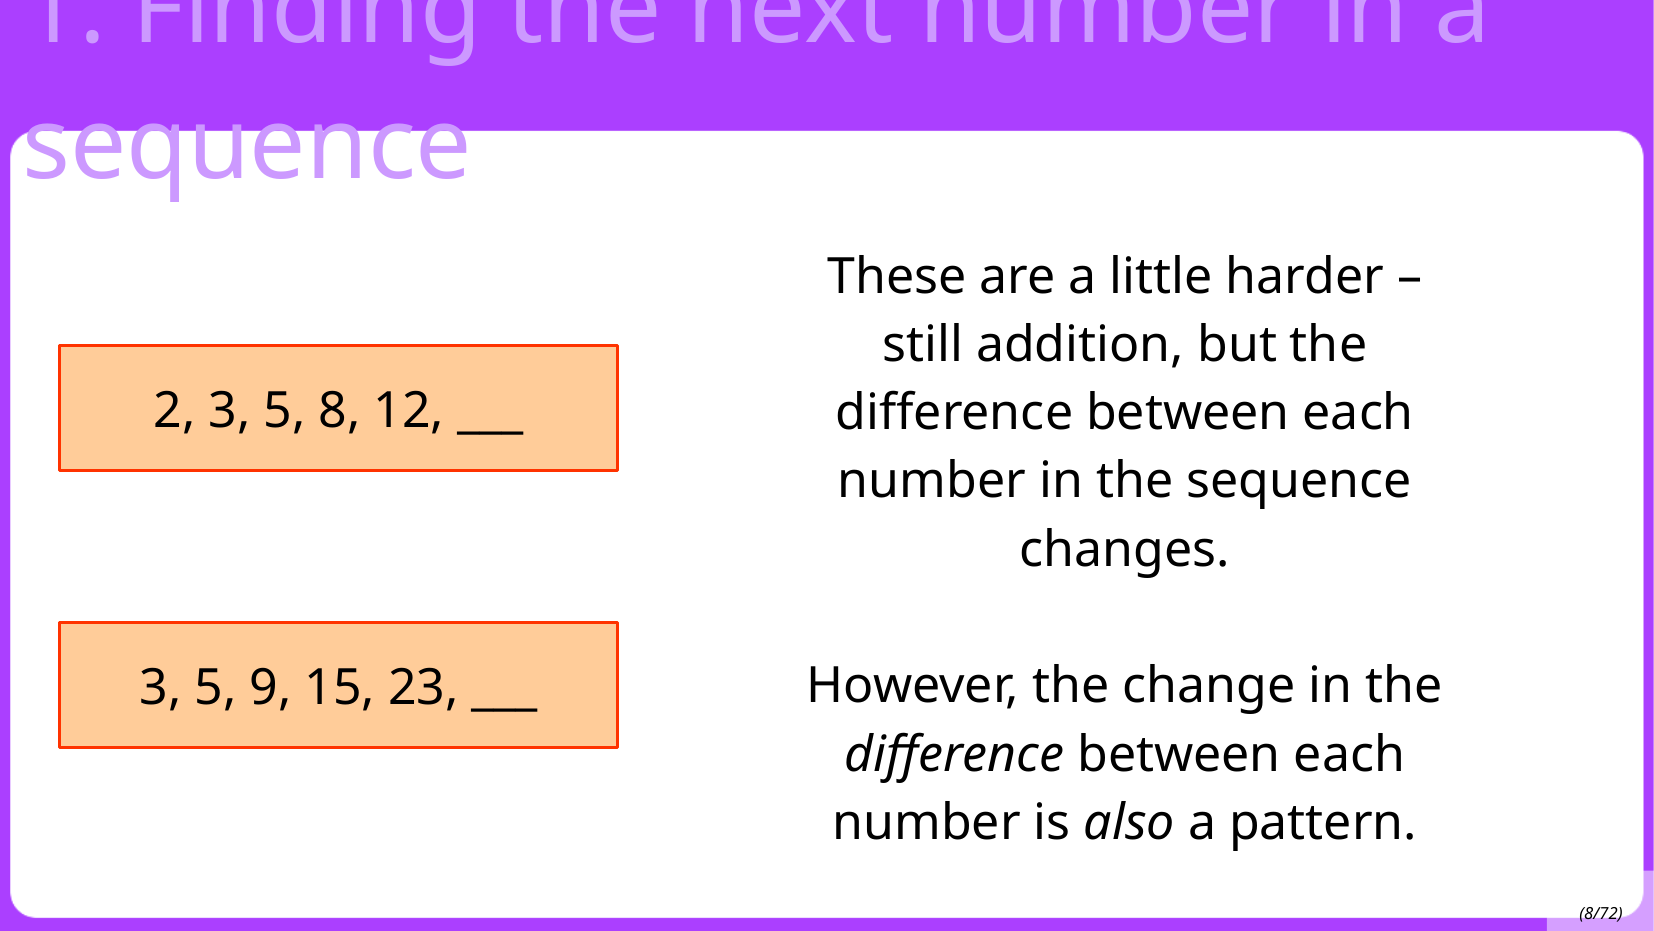

# 1. Finding the next number in a sequence
These are a little harder –
still addition, but the difference between each number in the sequence changes.
However, the change in the difference between each number is also a pattern.
2, 3, 5, 8, 12, ___
3, 5, 9, 15, 23, ___